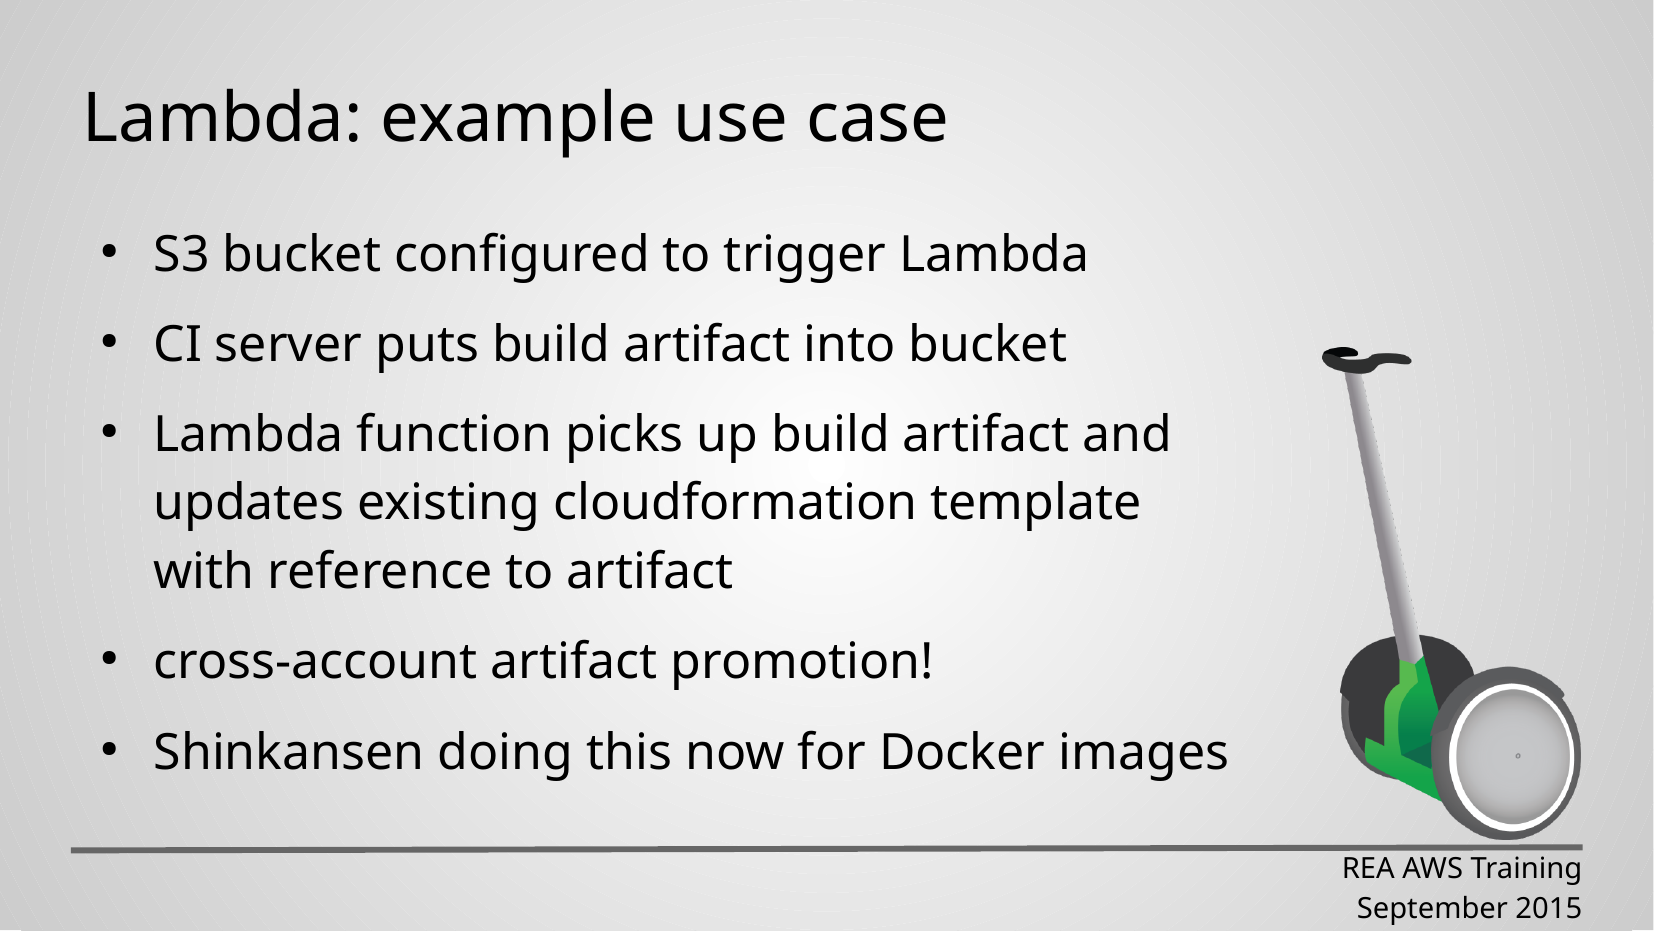

# Lambda: example use case
S3 bucket configured to trigger Lambda
CI server puts build artifact into bucket
Lambda function picks up build artifact and
updates existing cloudformation template
with reference to artifact
cross-account artifact promotion!
Shinkansen doing this now for Docker images